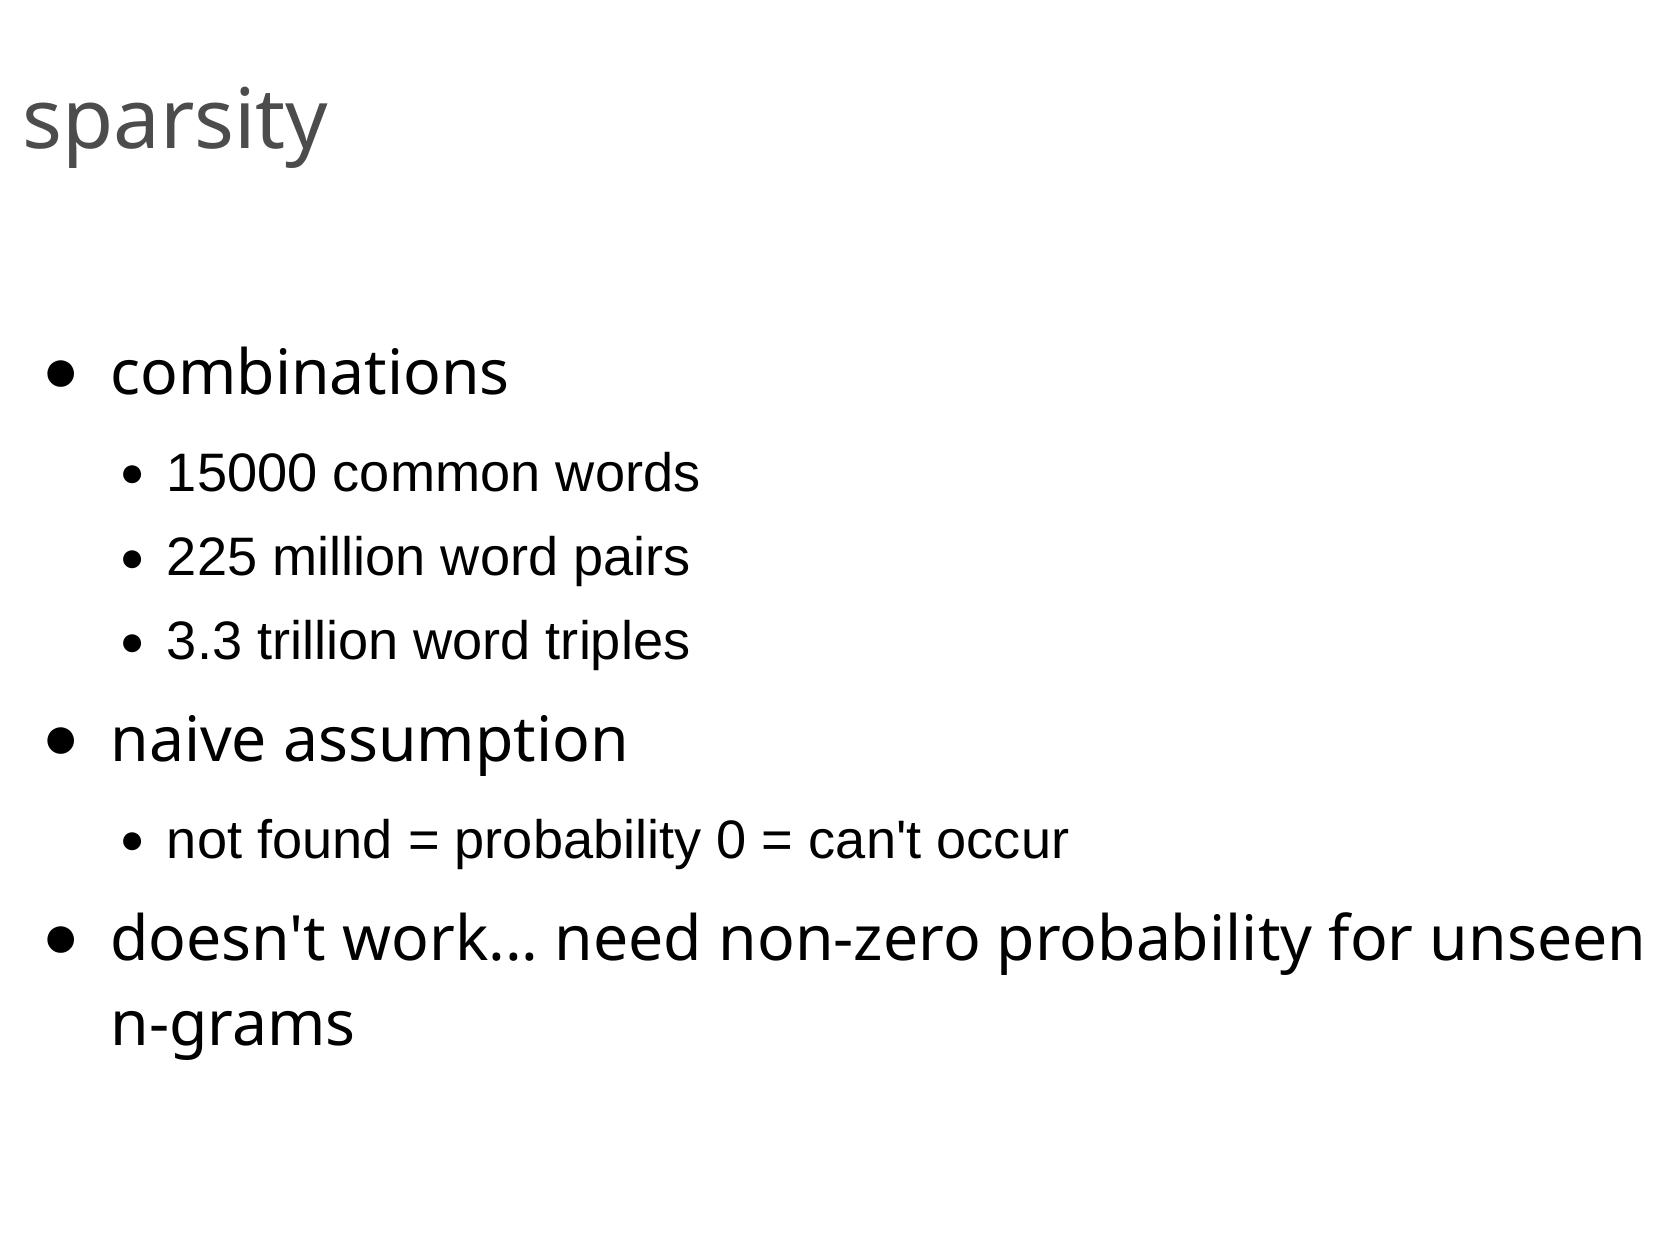

# sparsity
combinations
15000 common words
225 million word pairs
3.3 trillion word triples
naive assumption
not found = probability 0 = can't occur
doesn't work... need non-zero probability for unseen n-grams